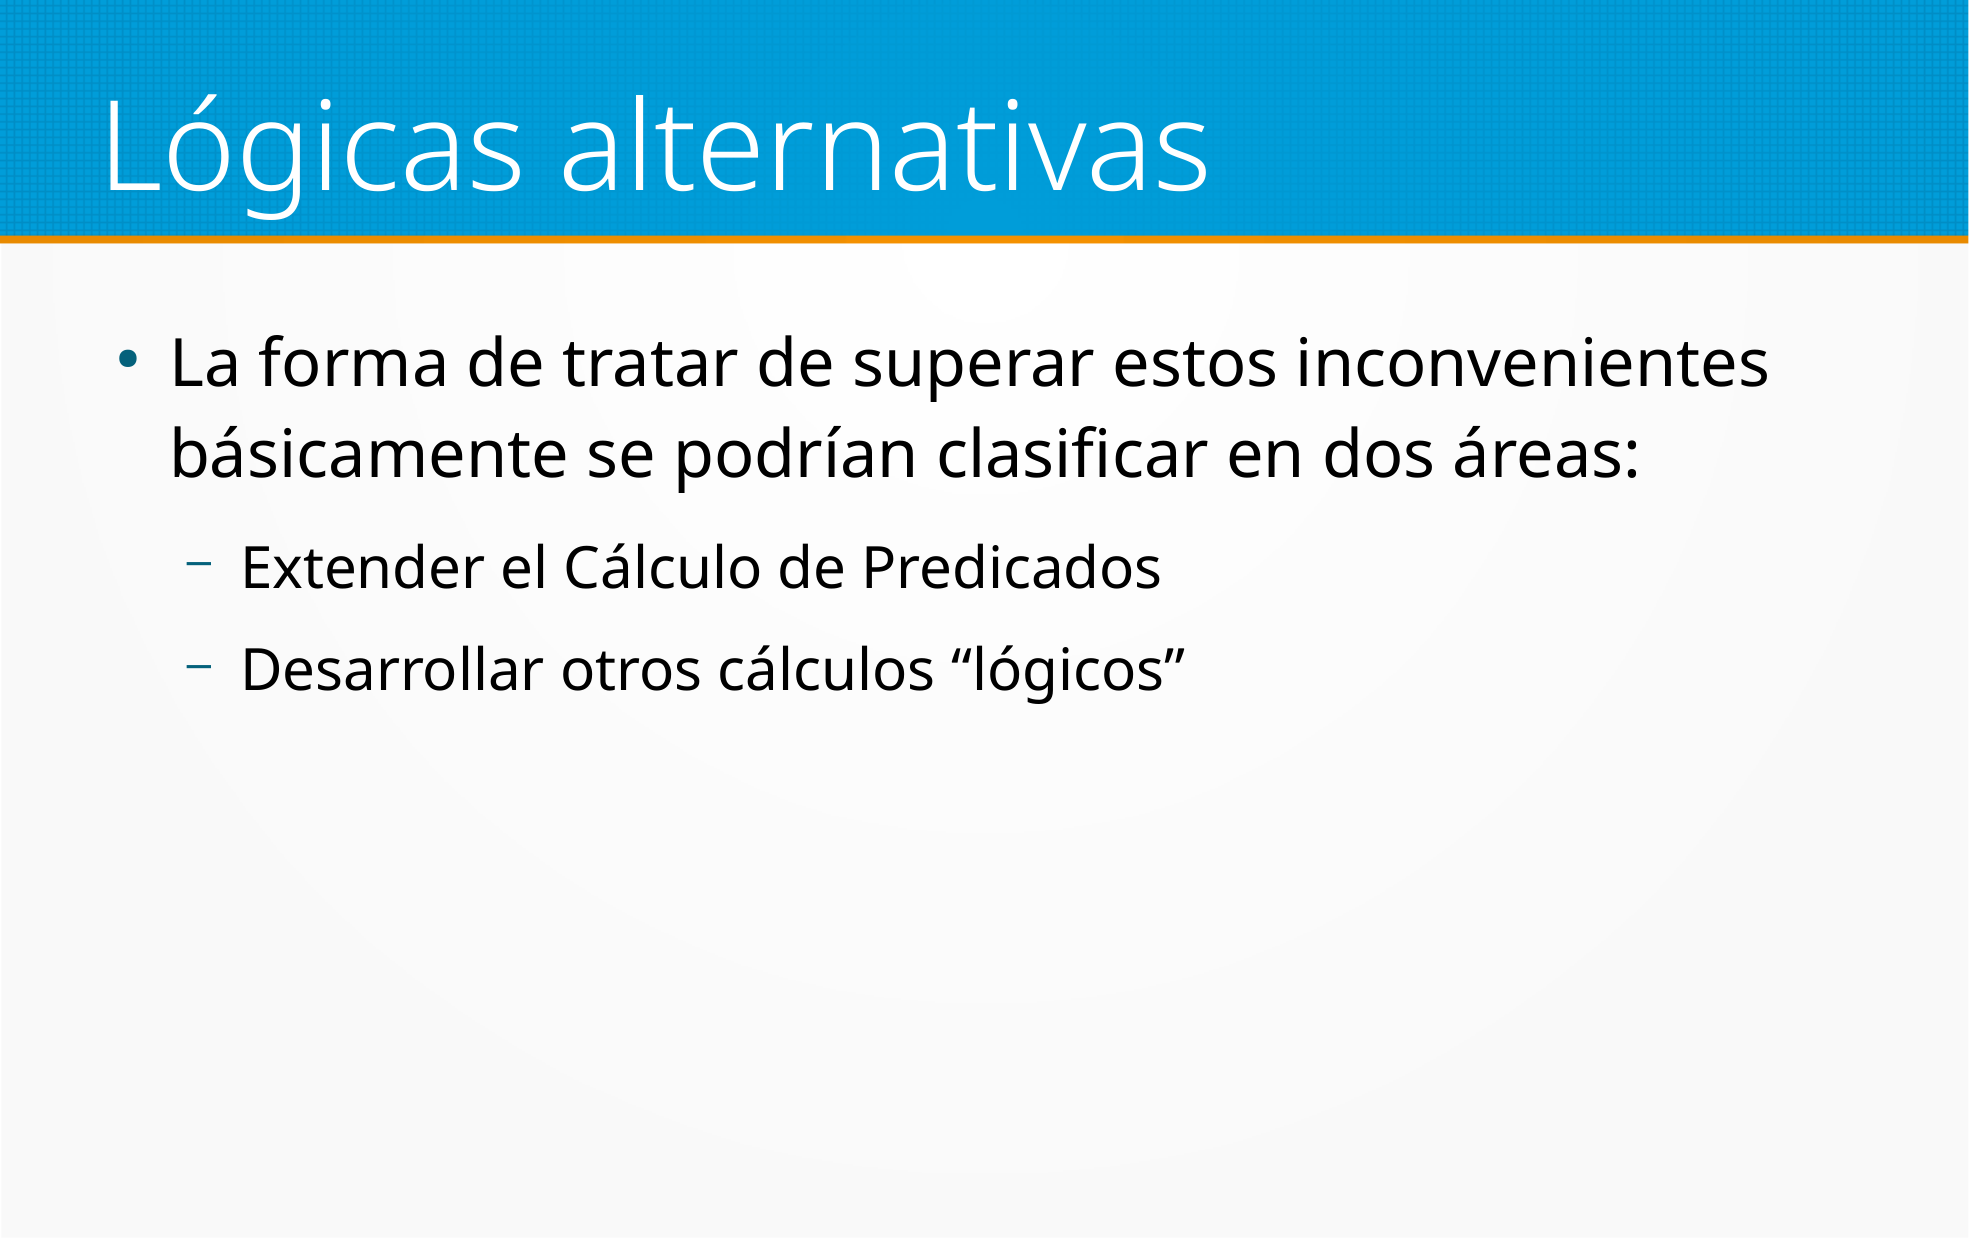

# Lógicas alternativas
La forma de tratar de superar estos inconvenientes básicamente se podrían clasificar en dos áreas:
Extender el Cálculo de Predicados
Desarrollar otros cálculos “lógicos”